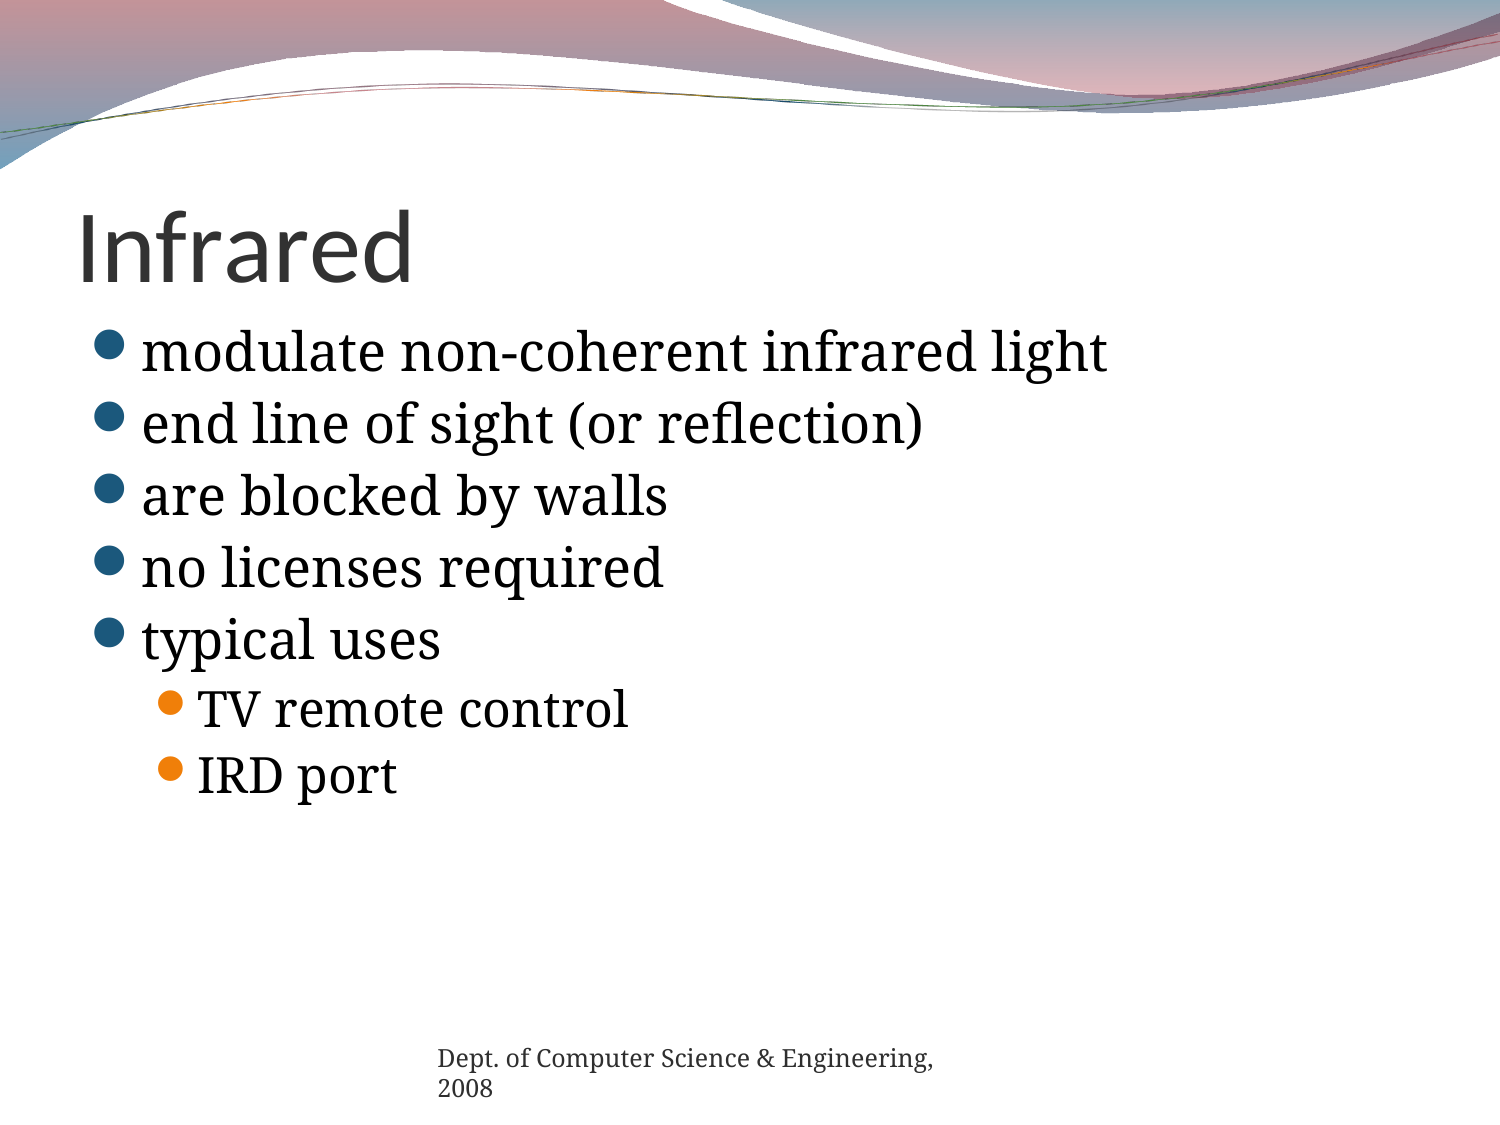

# Infrared
modulate non-coherent infrared light
end line of sight (or reflection)
are blocked by walls
no licenses required
typical uses
TV remote control
IRD port
Dept. of Computer Science & Engineering, 2008